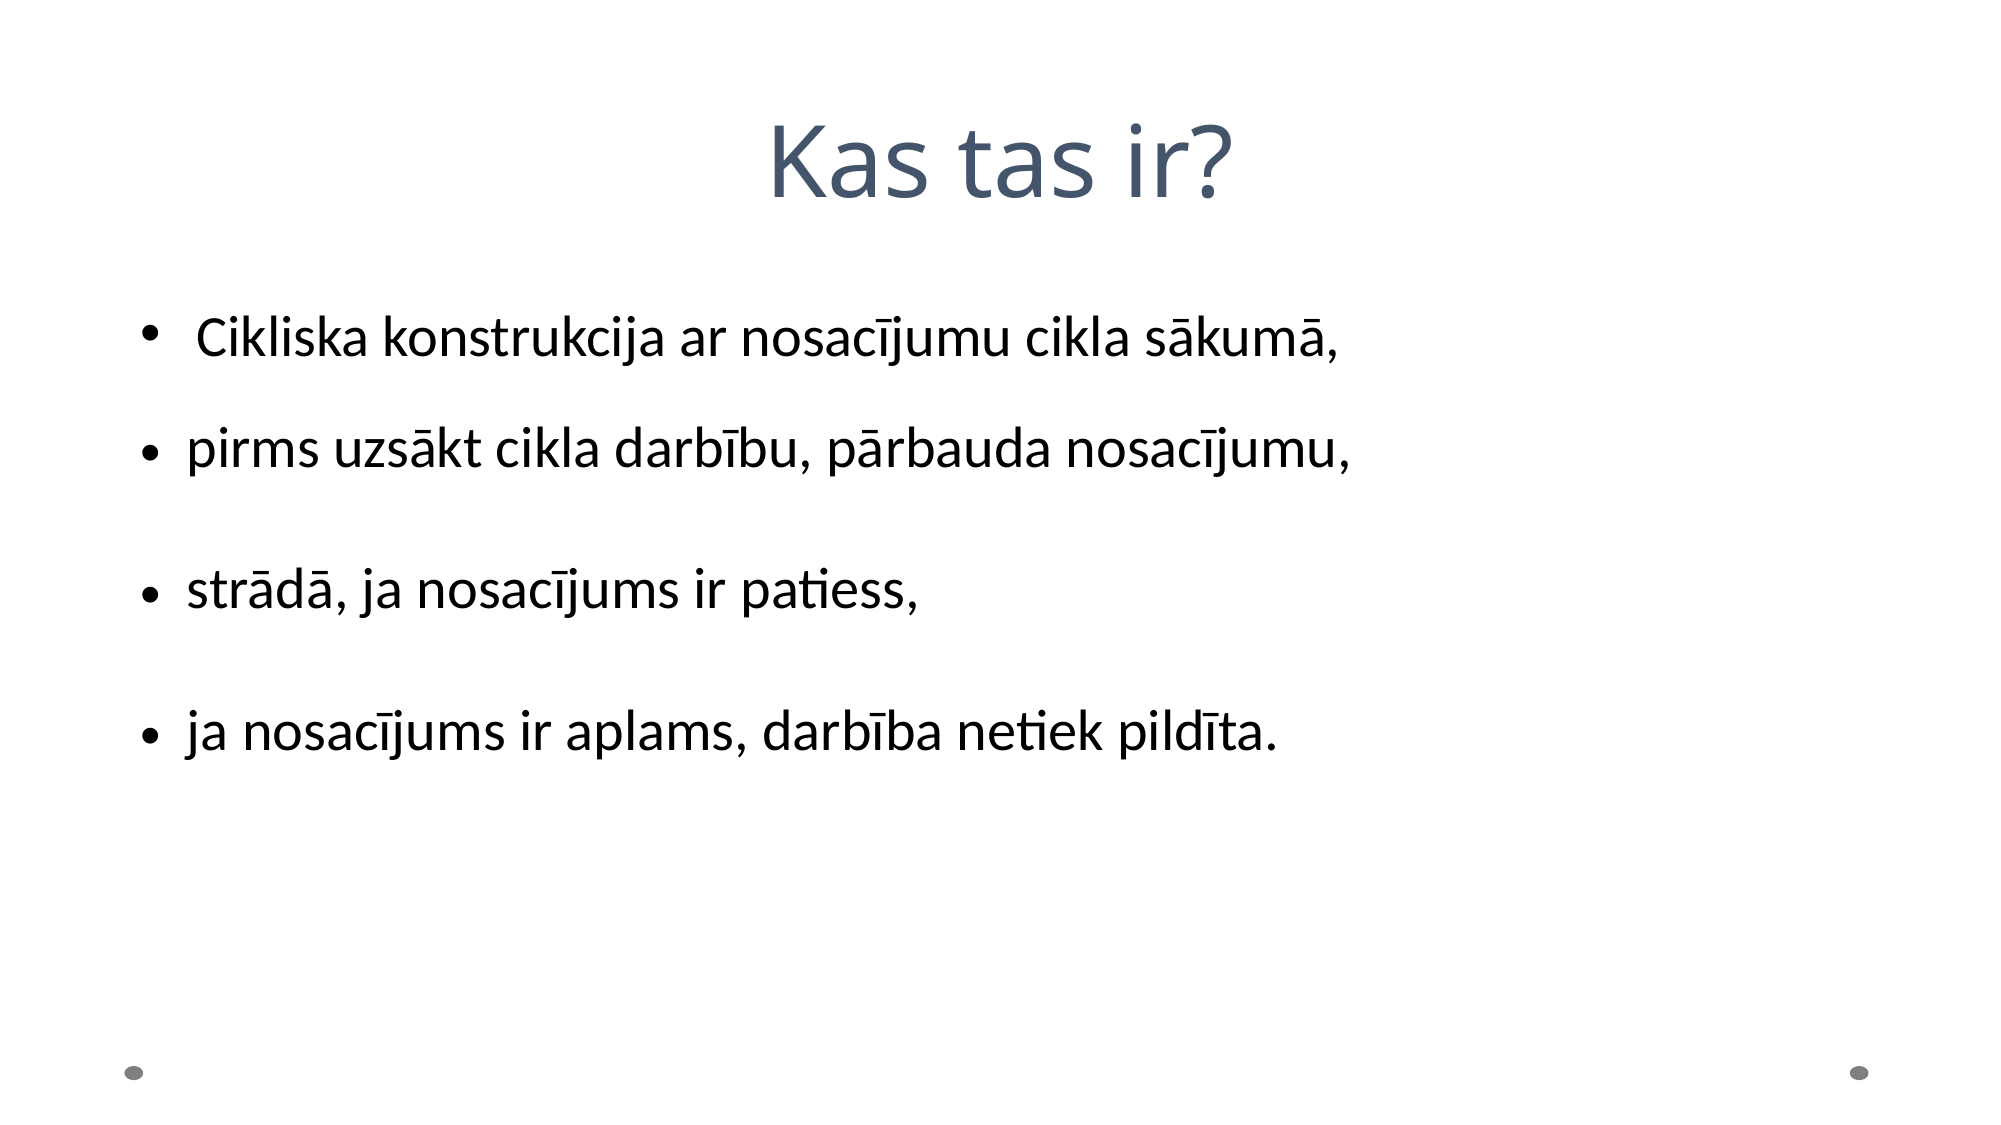

Kas tas ir?
# Cikliska konstrukcija ar nosacījumu cikla sākumā,
pirms uzsākt cikla darbību, pārbauda nosacījumu,
strādā, ja nosacījums ir patiess,
ja nosacījums ir aplams, darbība netiek pildīta.